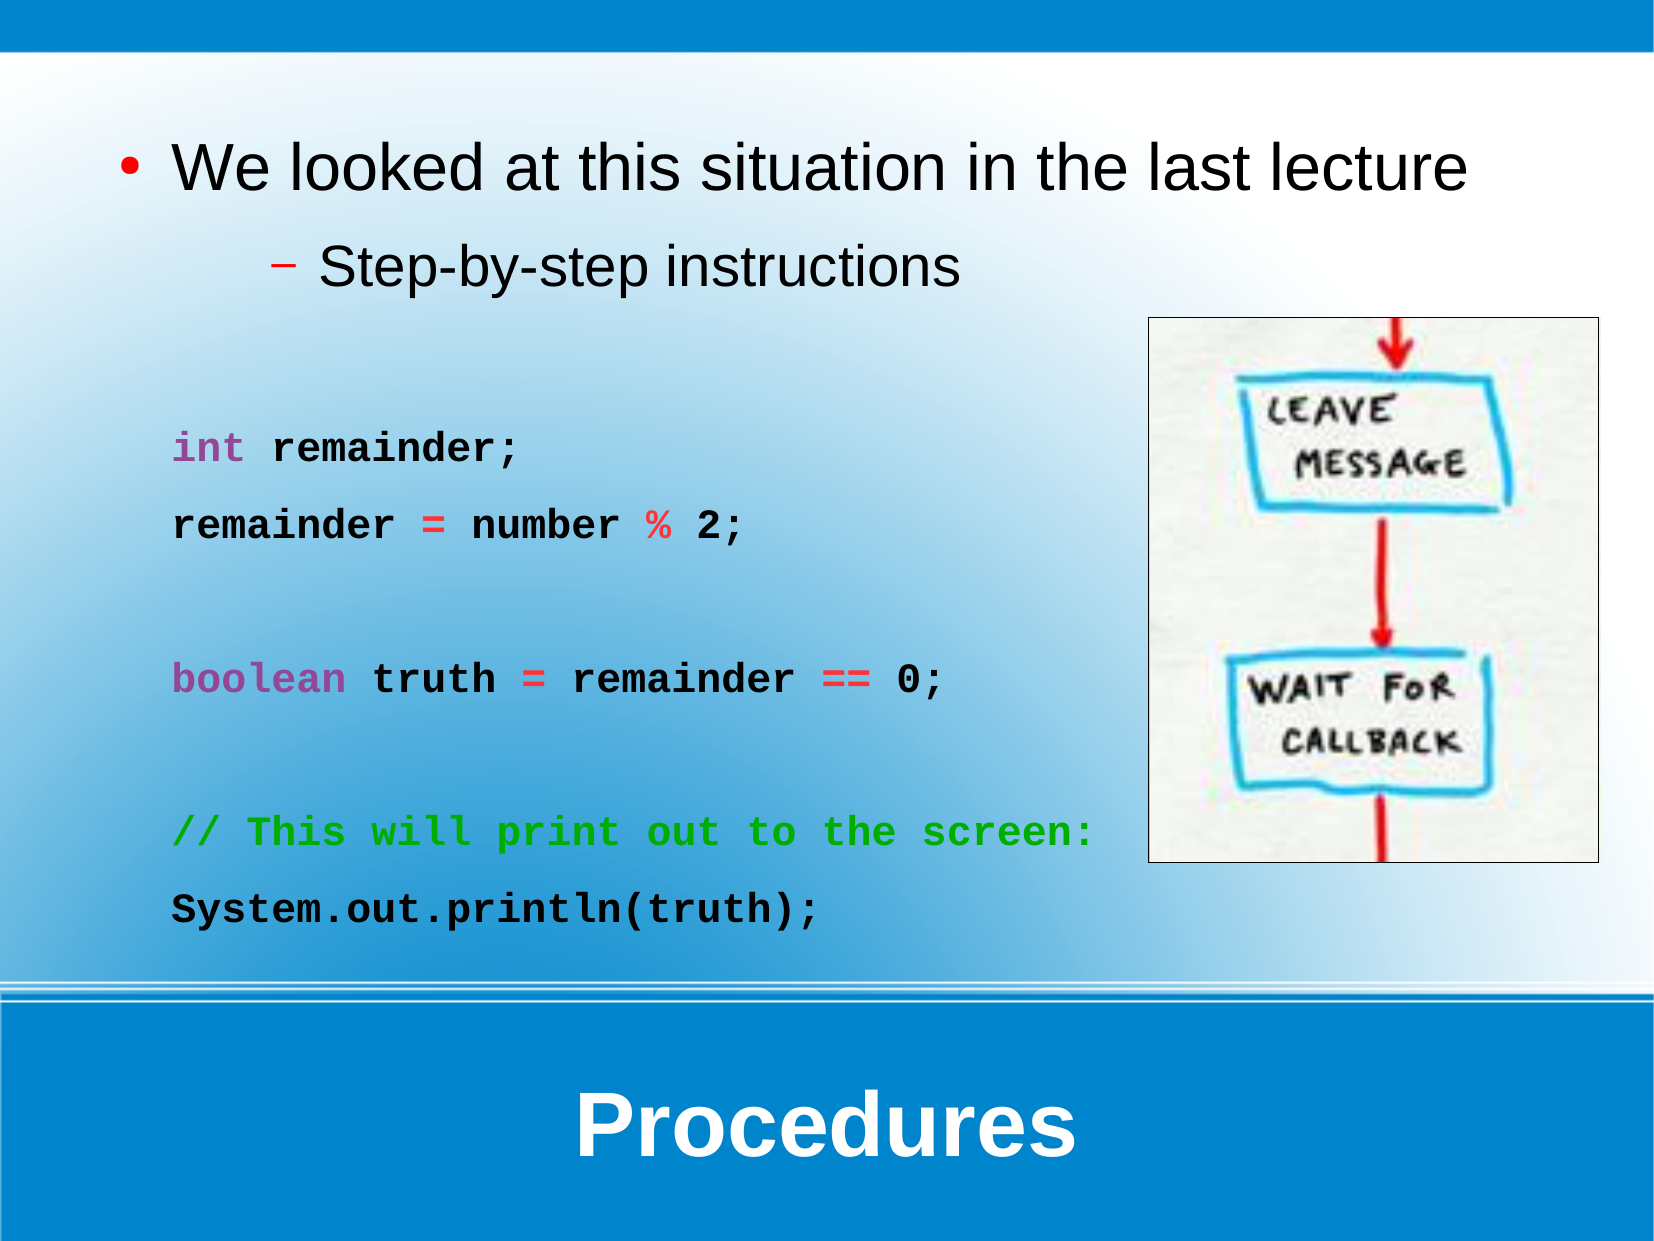

We looked at this situation in the last lecture
Step-by-step instructions
int remainder;
remainder = number % 2;
boolean truth = remainder == 0;
// This will print out to the screen:
System.out.println(truth);
# Procedures